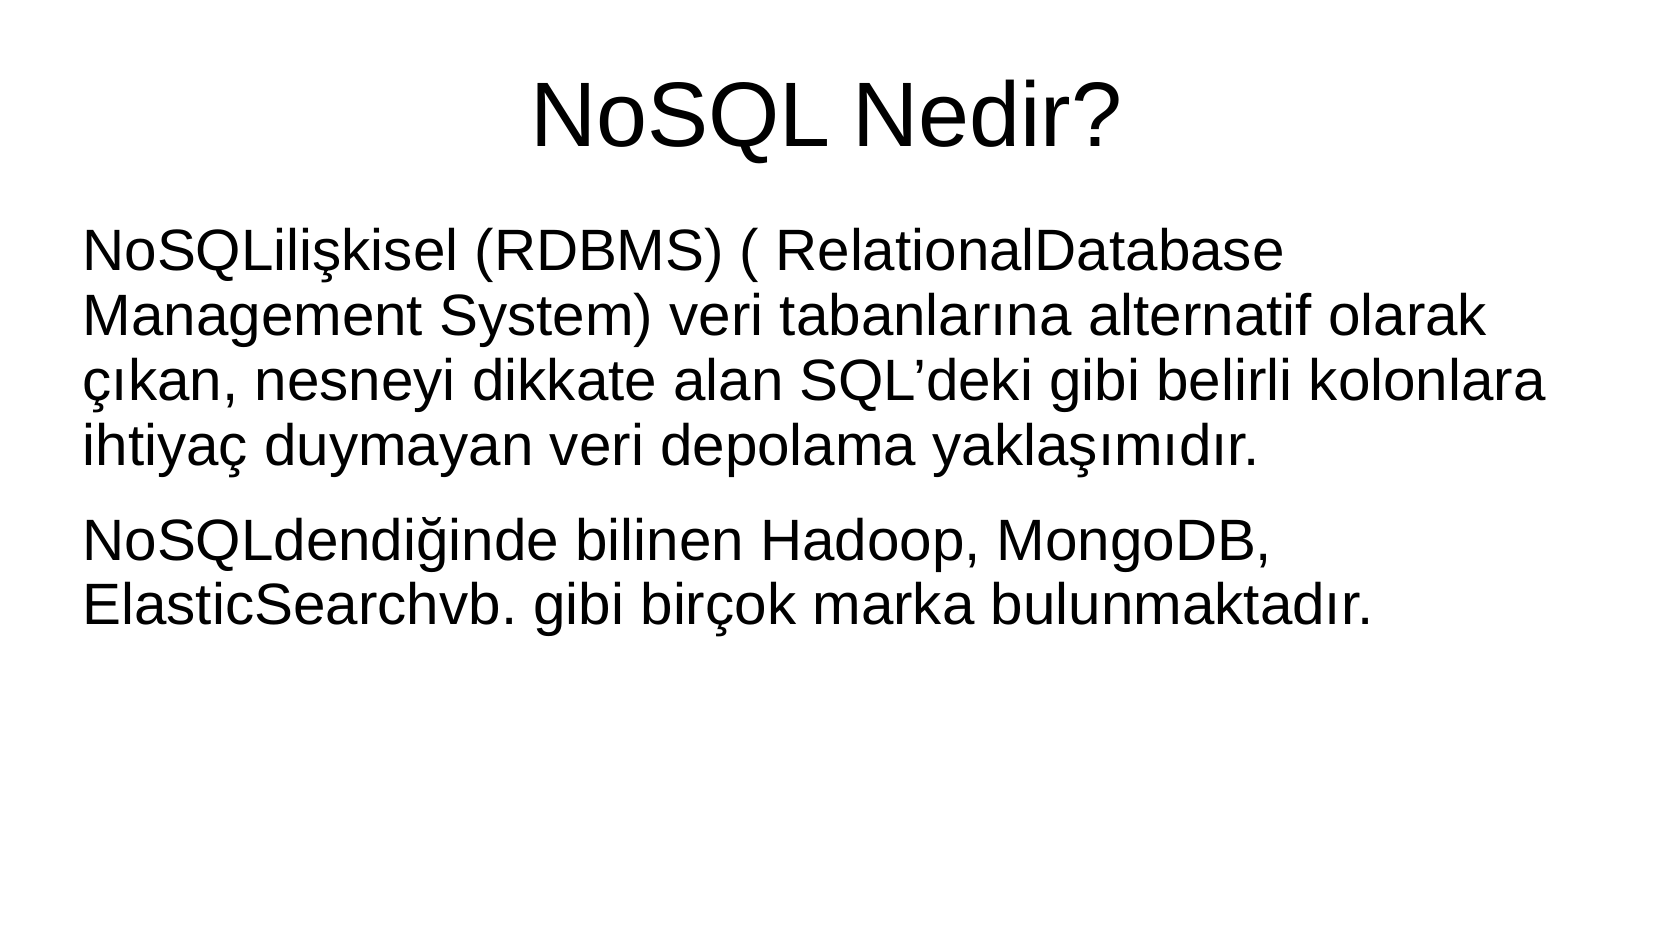

# NoSQL Nedir?
NoSQLilişkisel (RDBMS) ( RelationalDatabase Management System) veri tabanlarına alternatif olarak çıkan, nesneyi dikkate alan SQL’deki gibi belirli kolonlara ihtiyaç duymayan veri depolama yaklaşımıdır.
NoSQLdendiğinde bilinen Hadoop, MongoDB, ElasticSearchvb. gibi birçok marka bulunmaktadır.